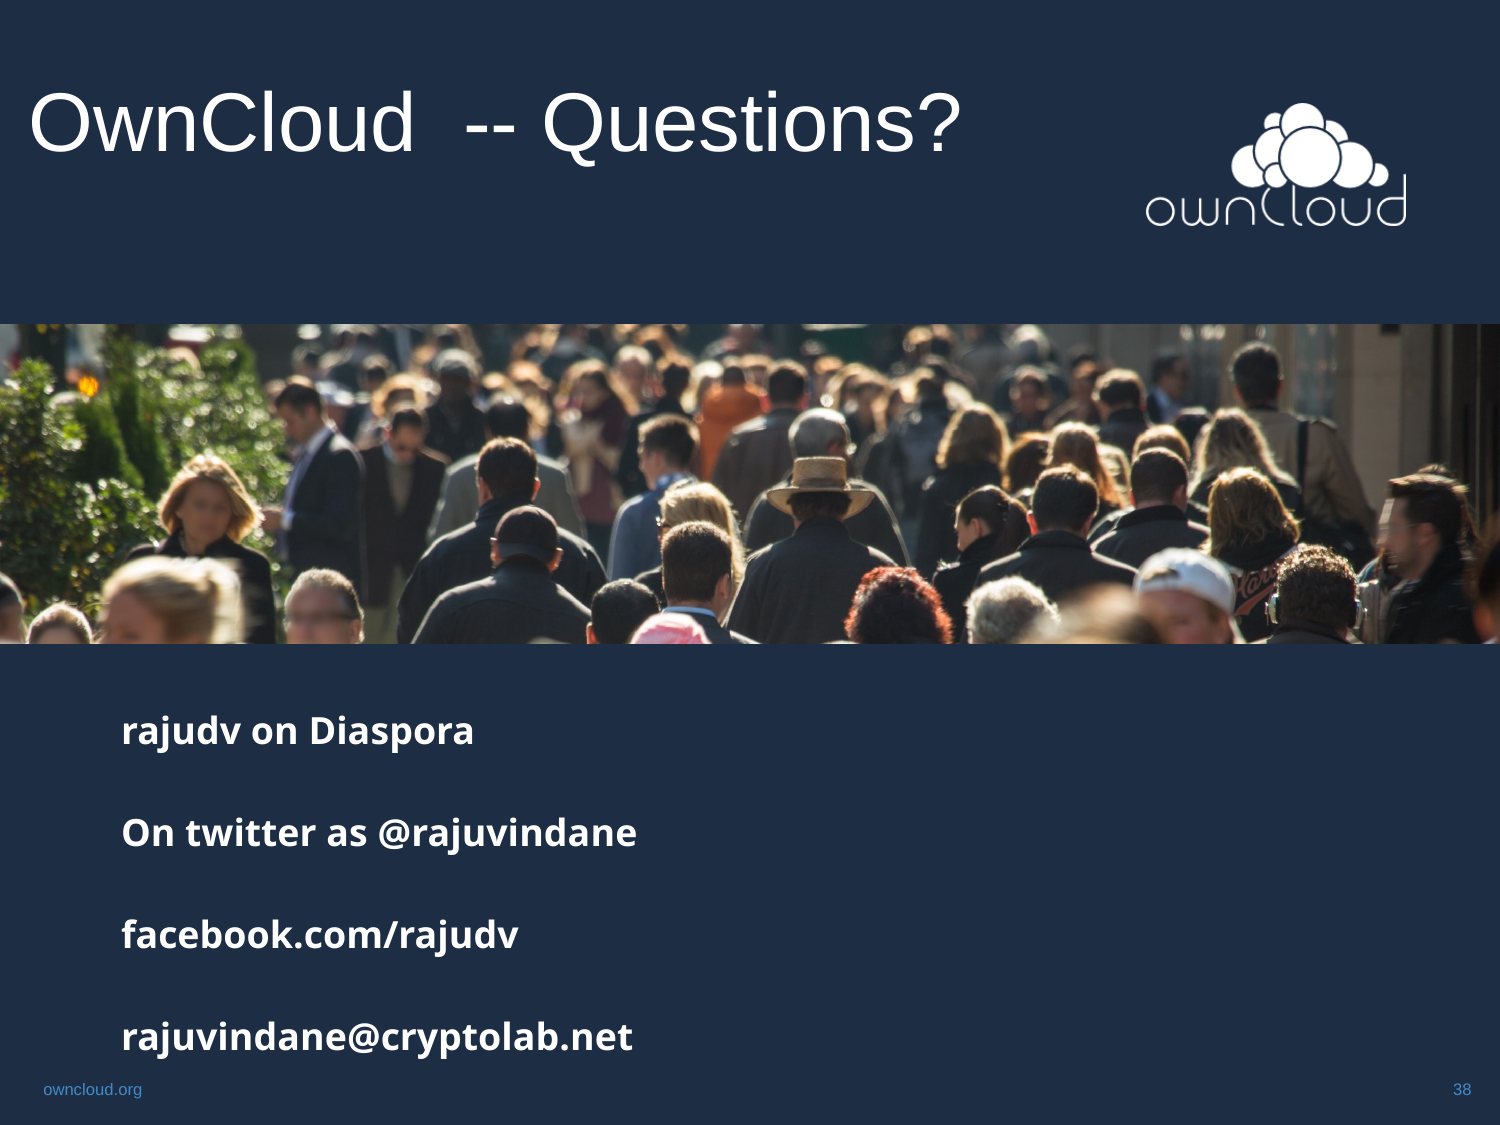

# OwnCloud -- Questions?
rajudv on Diaspora
On twitter as @rajuvindane
facebook.com/rajudv
rajuvindane@cryptolab.net